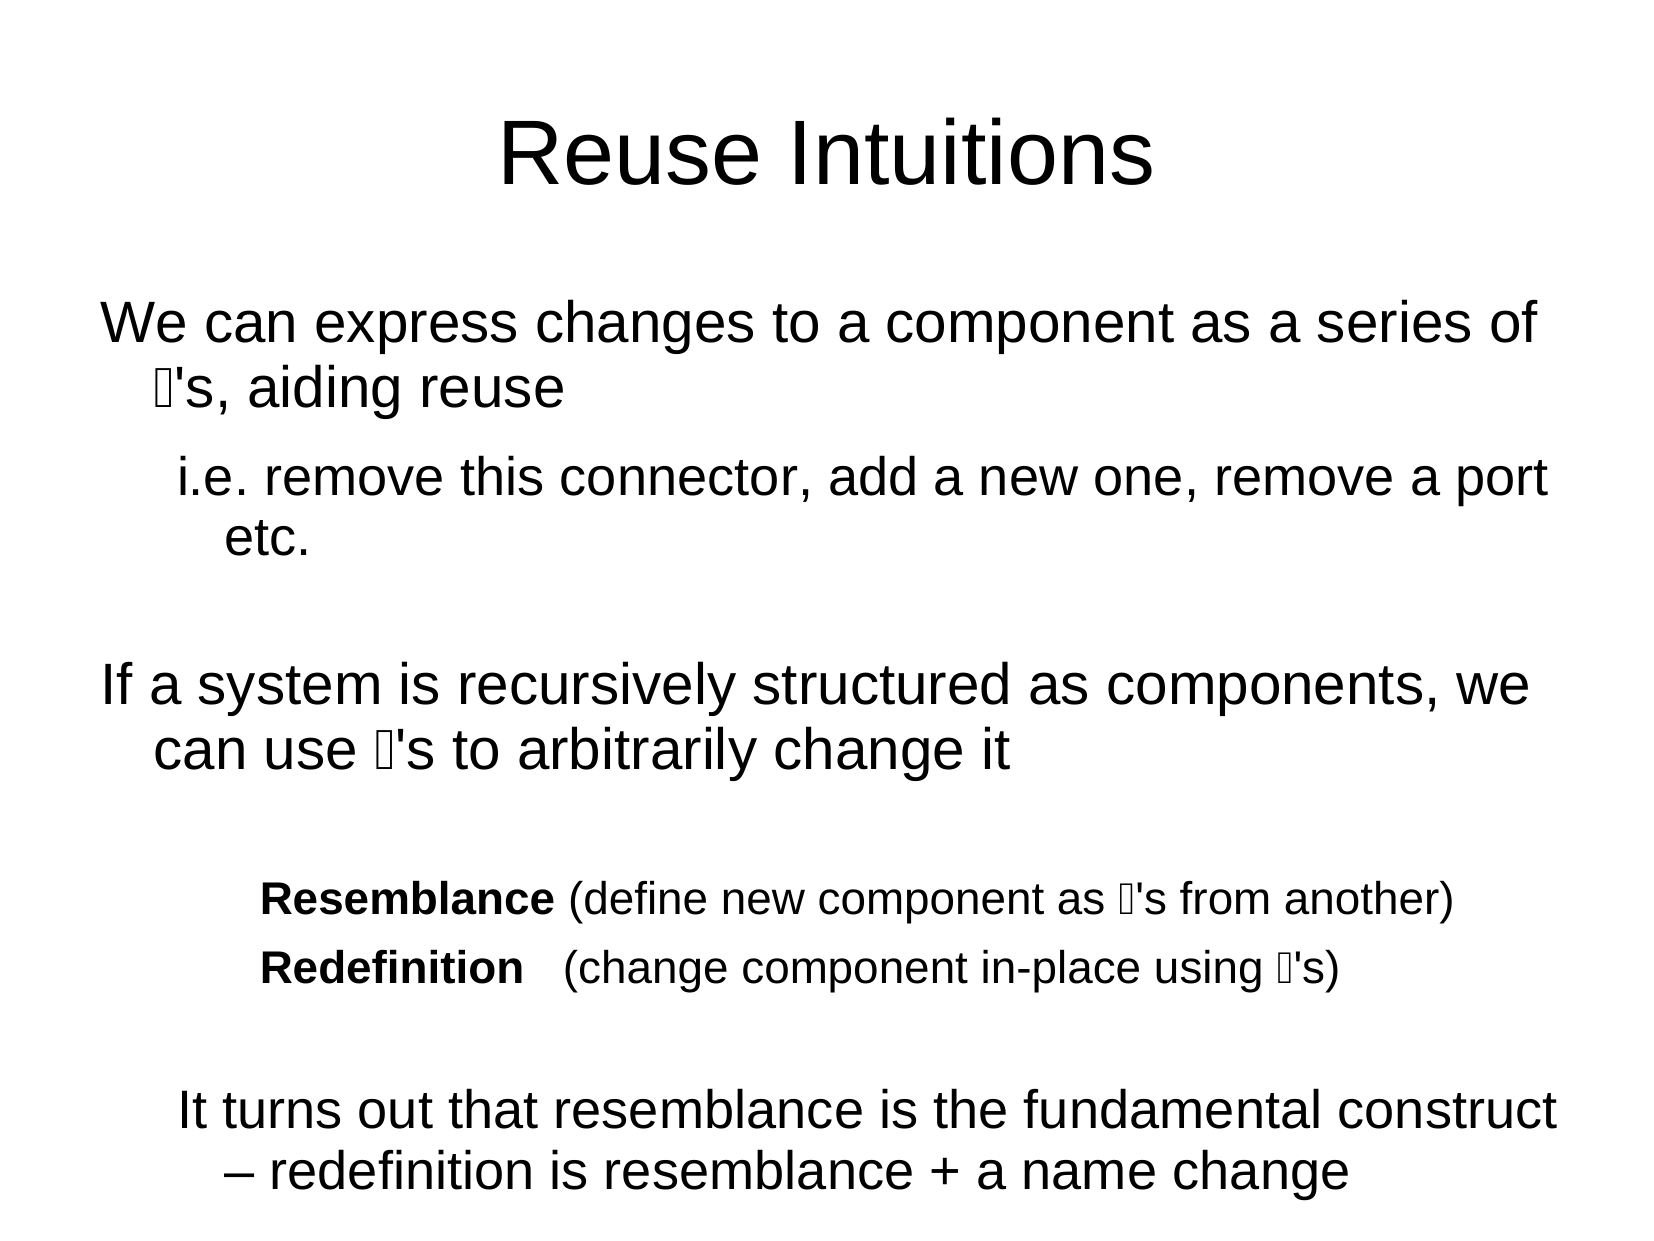

# Reuse Intuitions
We can express changes to a component as a series of 's, aiding reuse
i.e. remove this connector, add a new one, remove a port etc.
If a system is recursively structured as components, we can use 's to arbitrarily change it
Resemblance (define new component as 's from another)
Redefinition (change component in-place using 's)
It turns out that resemblance is the fundamental construct – redefinition is resemblance + a name change